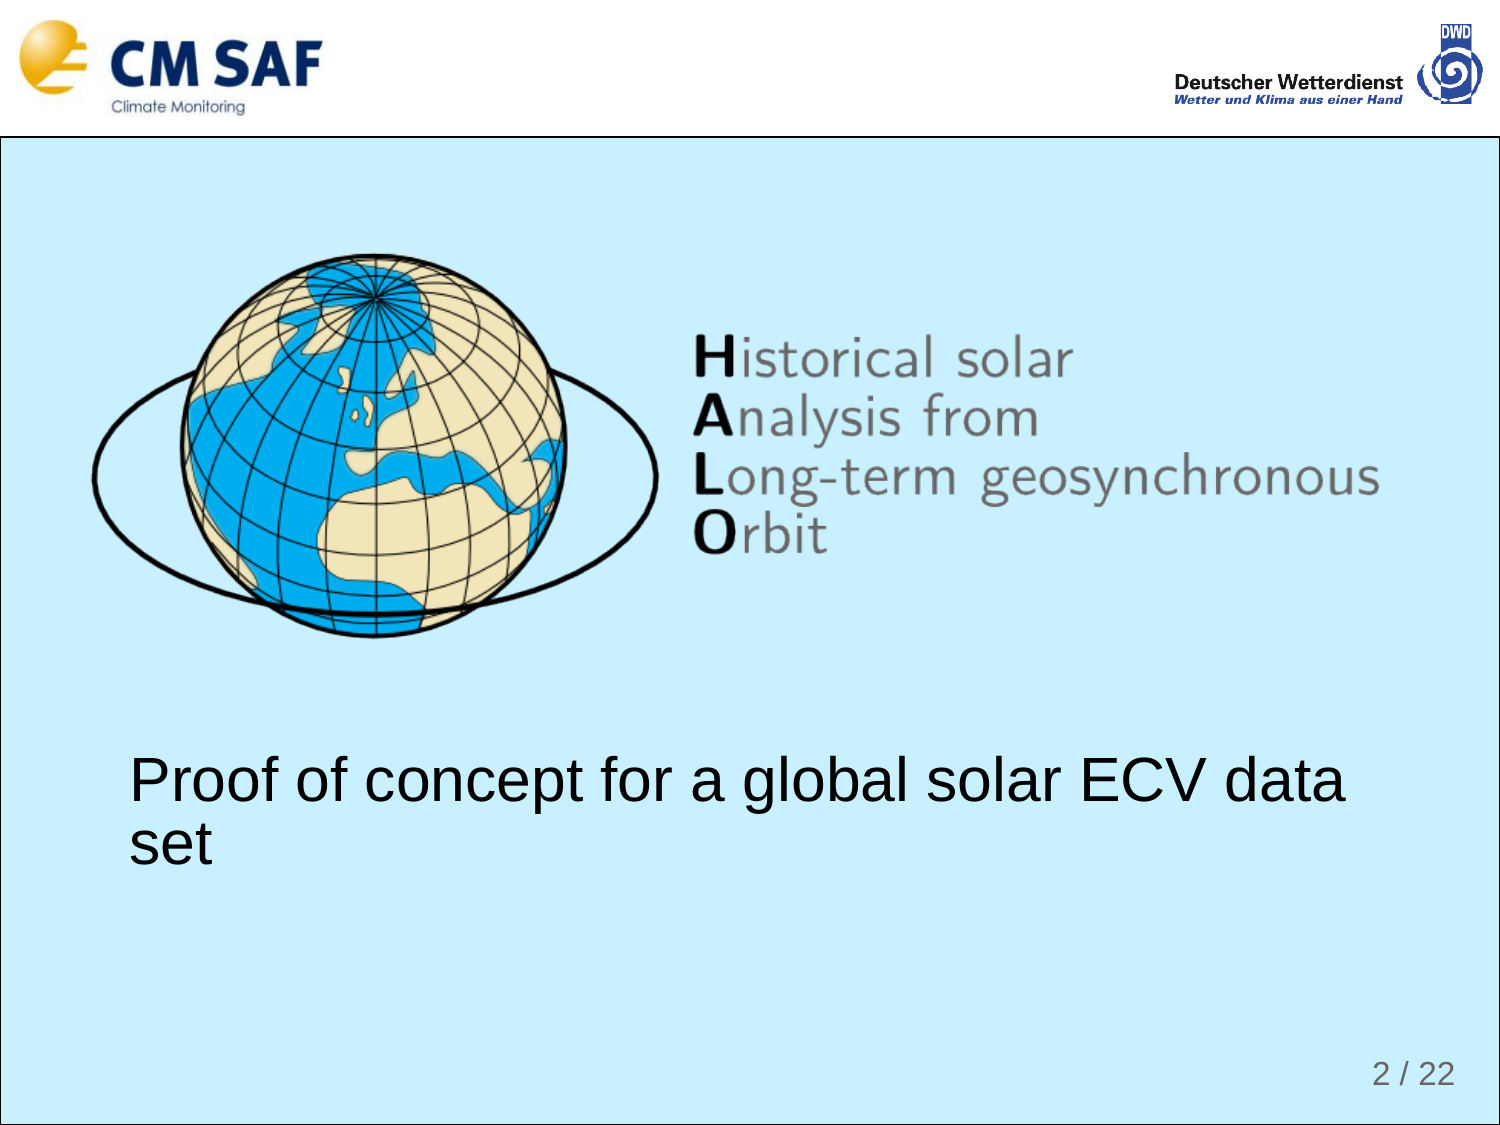

# Proof of concept for a global solar ECV data set